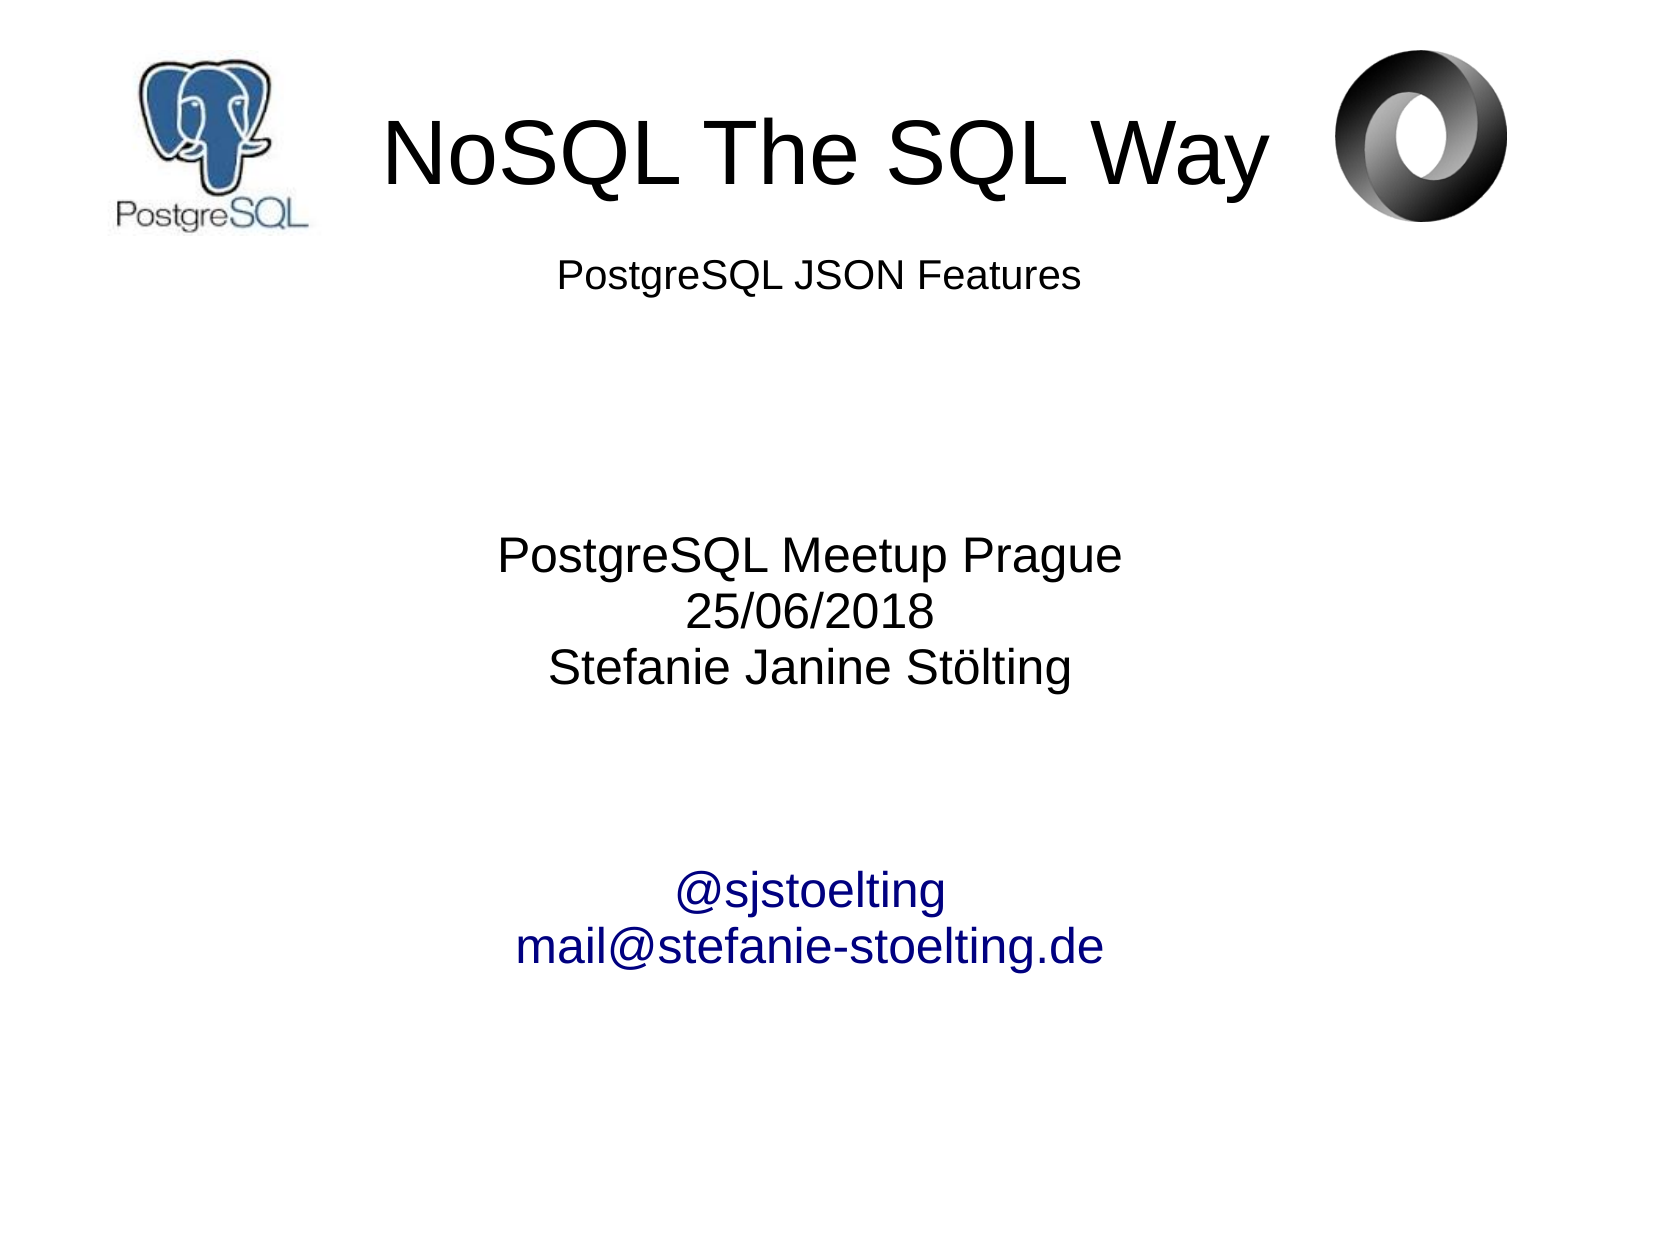

# NoSQL The SQL Way
PostgreSQL JSON Features
PostgreSQL Meetup Prague
25/06/2018
Stefanie Janine Stölting
@sjstoelting
mail@stefanie-stoelting.de